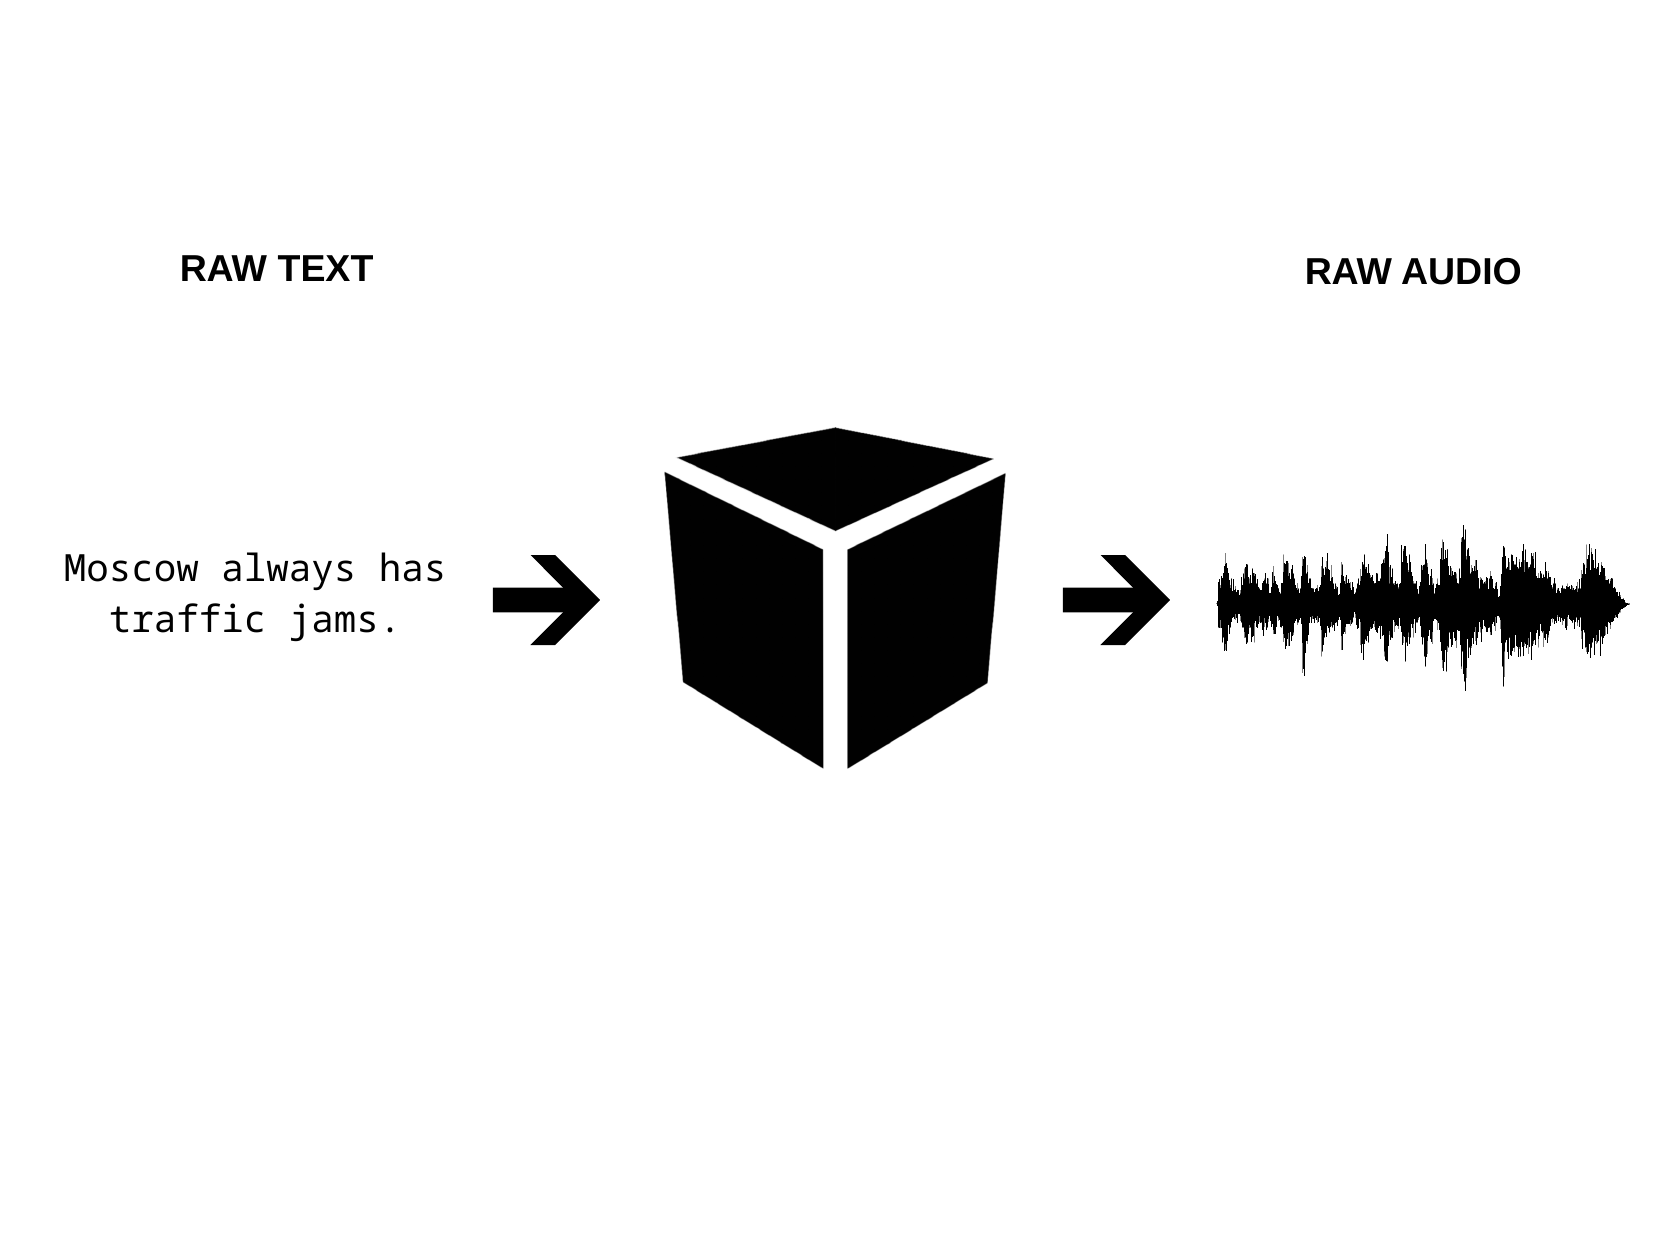

RAW TEXT
RAW AUDIO
# Moscow always has traffic jams.